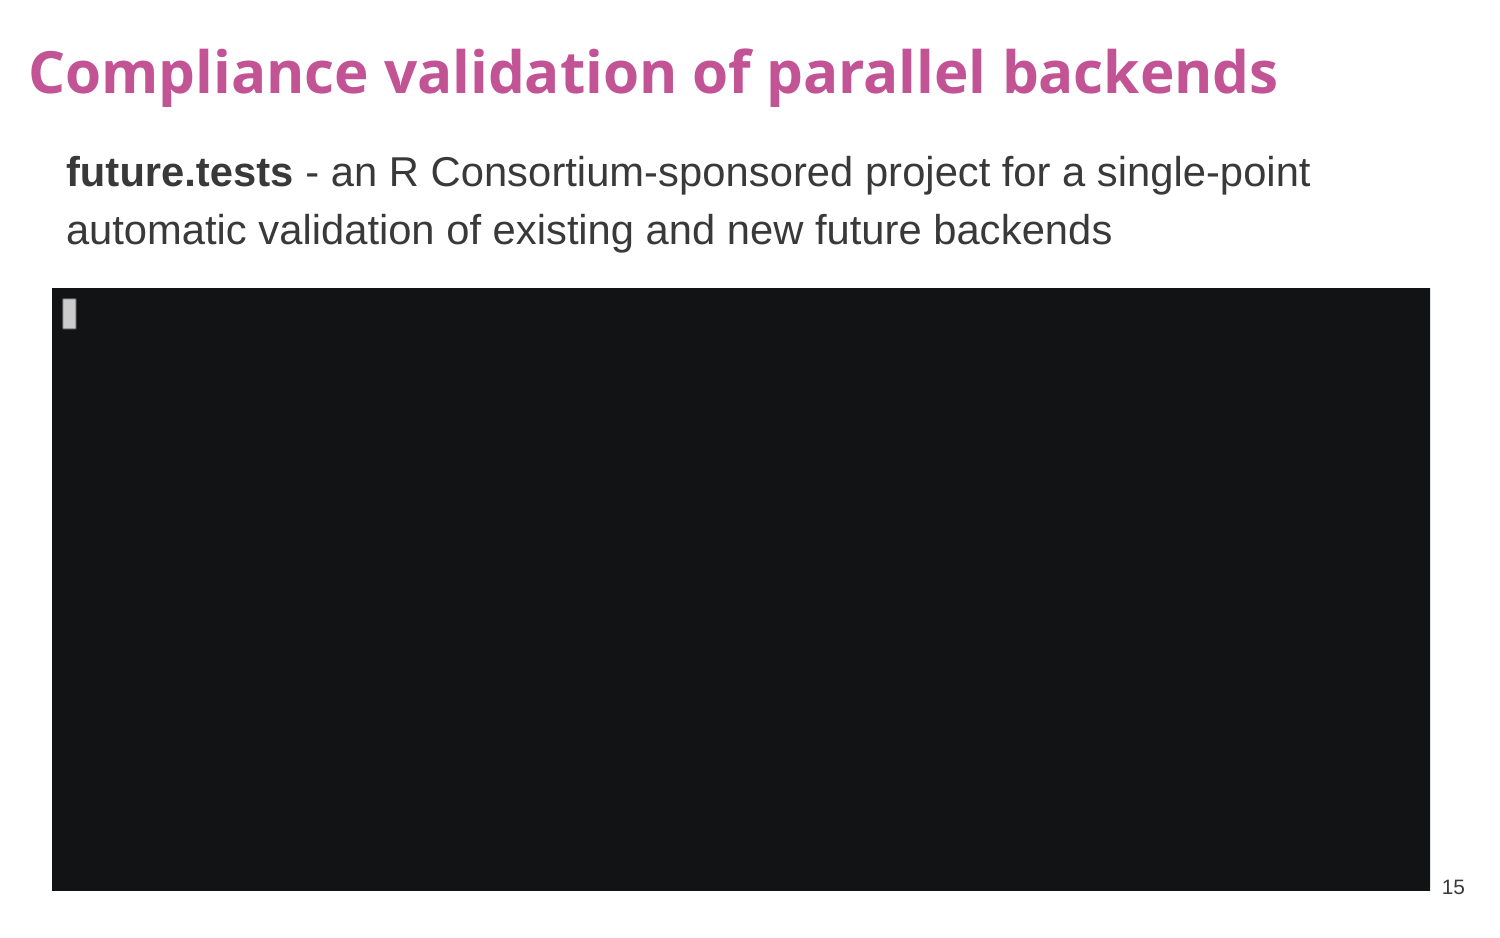

# Compliance validation of parallel backends
future.tests - an R Consortium-sponsored project for a single-point automatic validation of existing and new future backends